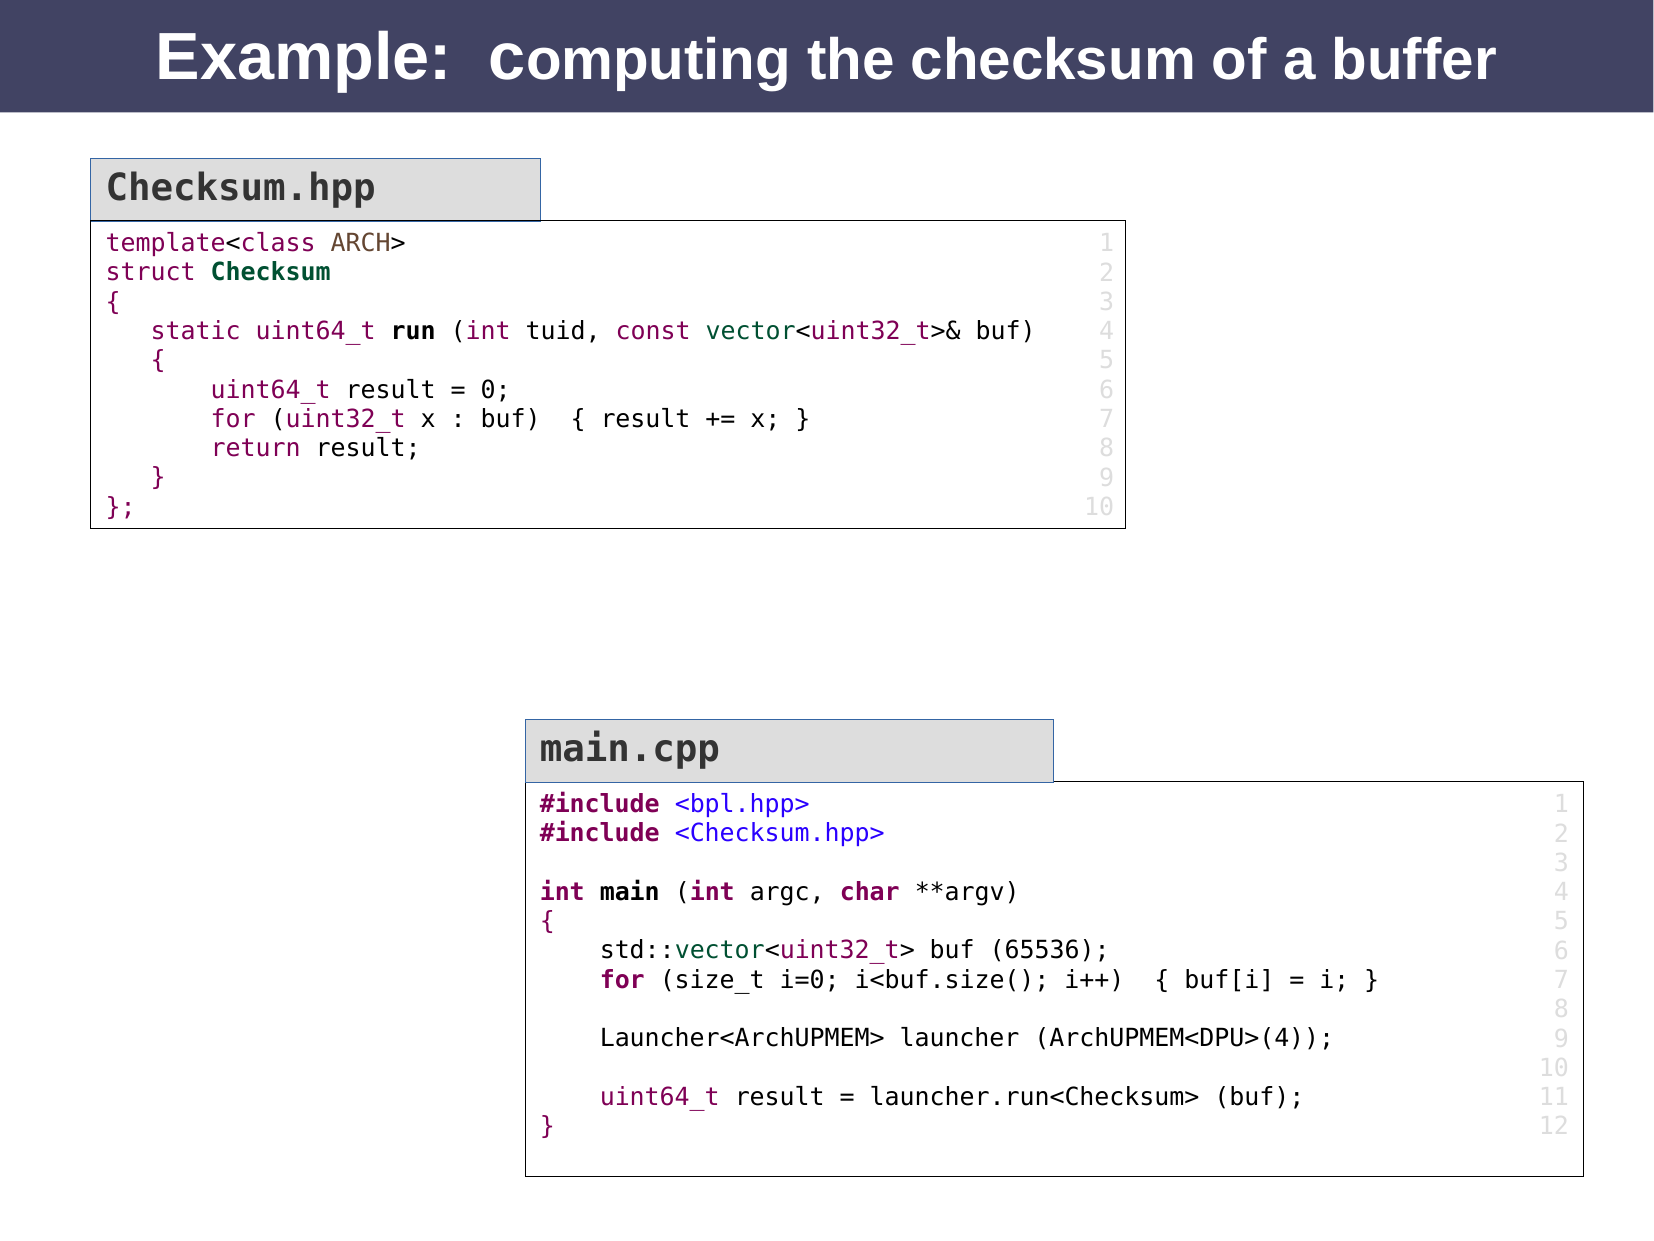

Example: computing the checksum of a buffer
Checksum.hpp
template<class ARCH>
struct Checksum
{
 static uint64_t run (int tuid, const vector<uint32_t>& buf)
 {
 uint64_t result = 0;
 for (uint32_t x : buf) { result += x; }
 return result;
 }
};
1
2
3
4
5
6
7
8
9
10
main.cpp
#include <bpl.hpp>
#include <Checksum.hpp>
int main (int argc, char **argv)
{
 std::vector<uint32_t> buf (65536);
 for (size_t i=0; i<buf.size(); i++) { buf[i] = i; }
 Launcher<ArchUPMEM> launcher (ArchUPMEM<DPU>(4));
 uint64_t result = launcher.run<Checksum> (buf);
}
1
2
3
4
5
6
7
8
9
10
11
12